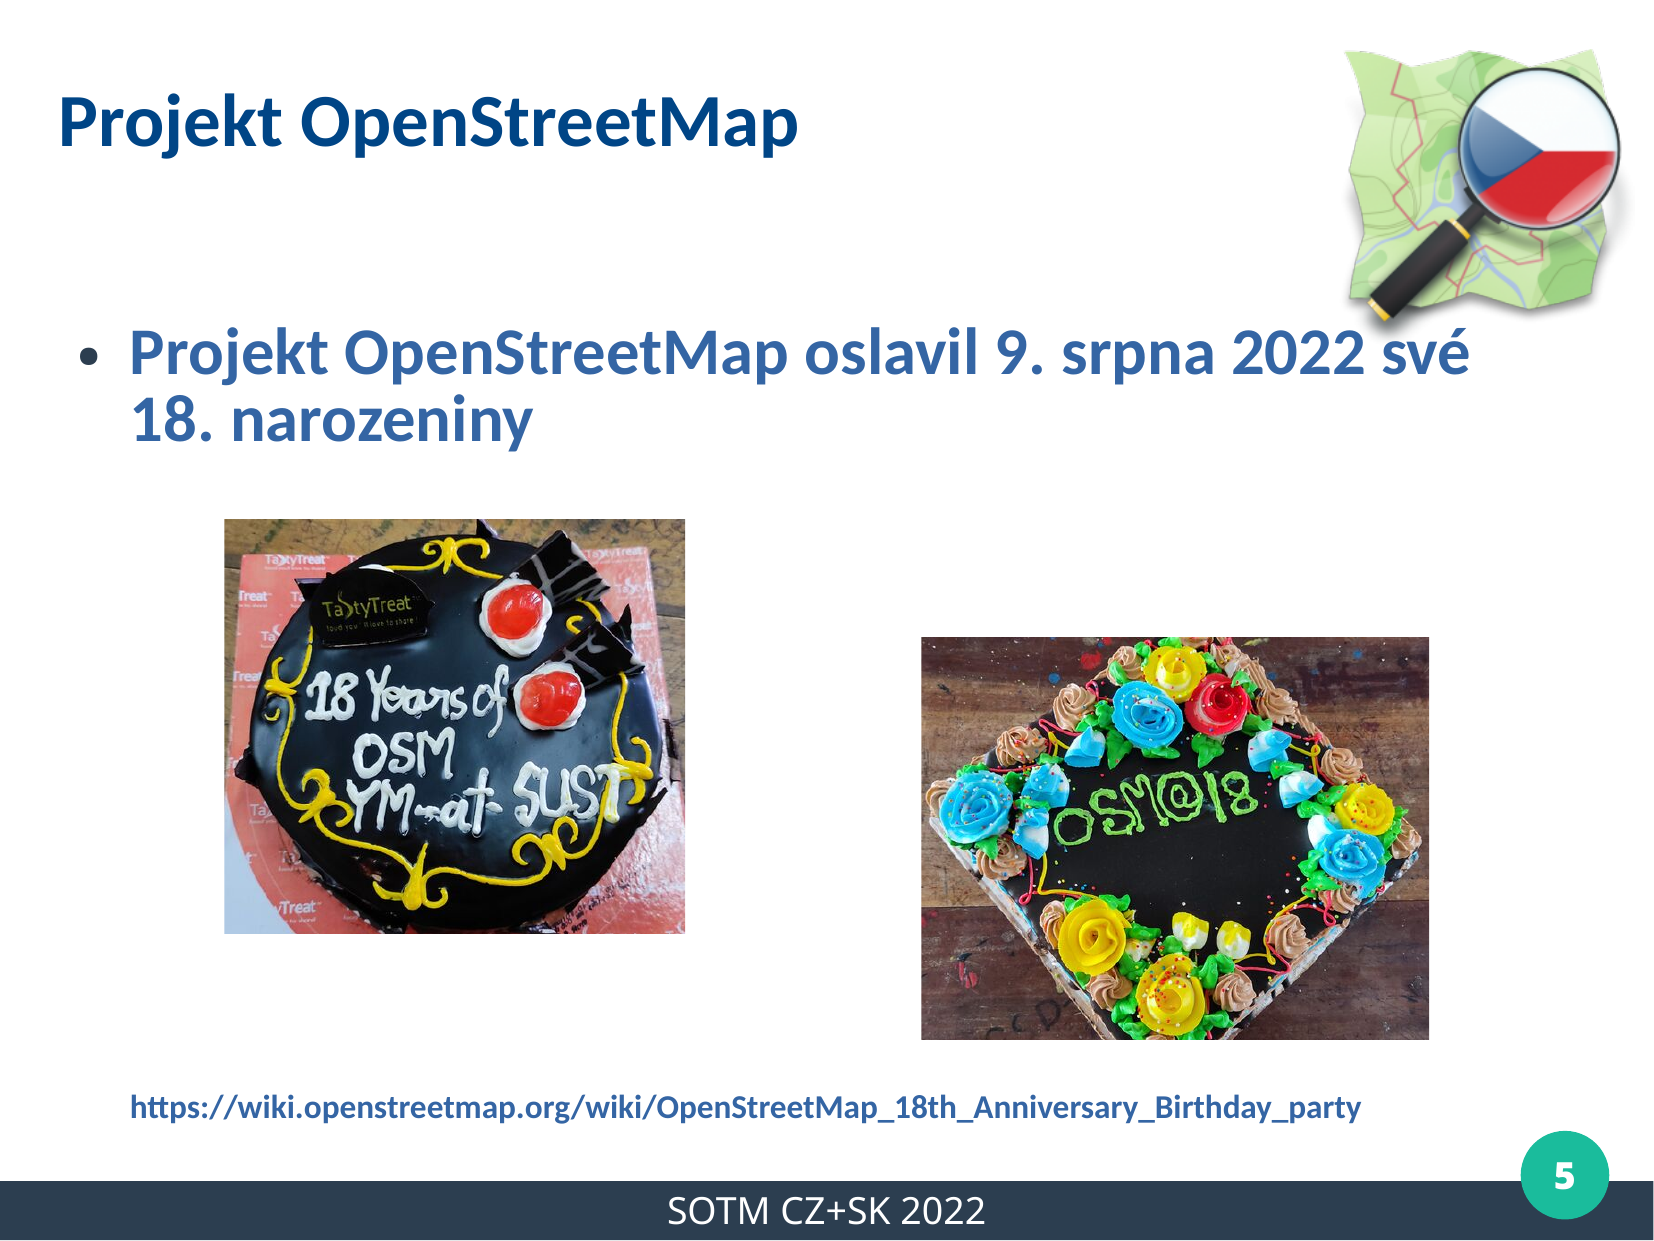

# Projekt OpenStreetMap
Projekt OpenStreetMap oslavil 9. srpna 2022 své 18. narozeniny
https://wiki.openstreetmap.org/wiki/OpenStreetMap_18th_Anniversary_Birthday_party
5
SOTM CZ+SK 2022